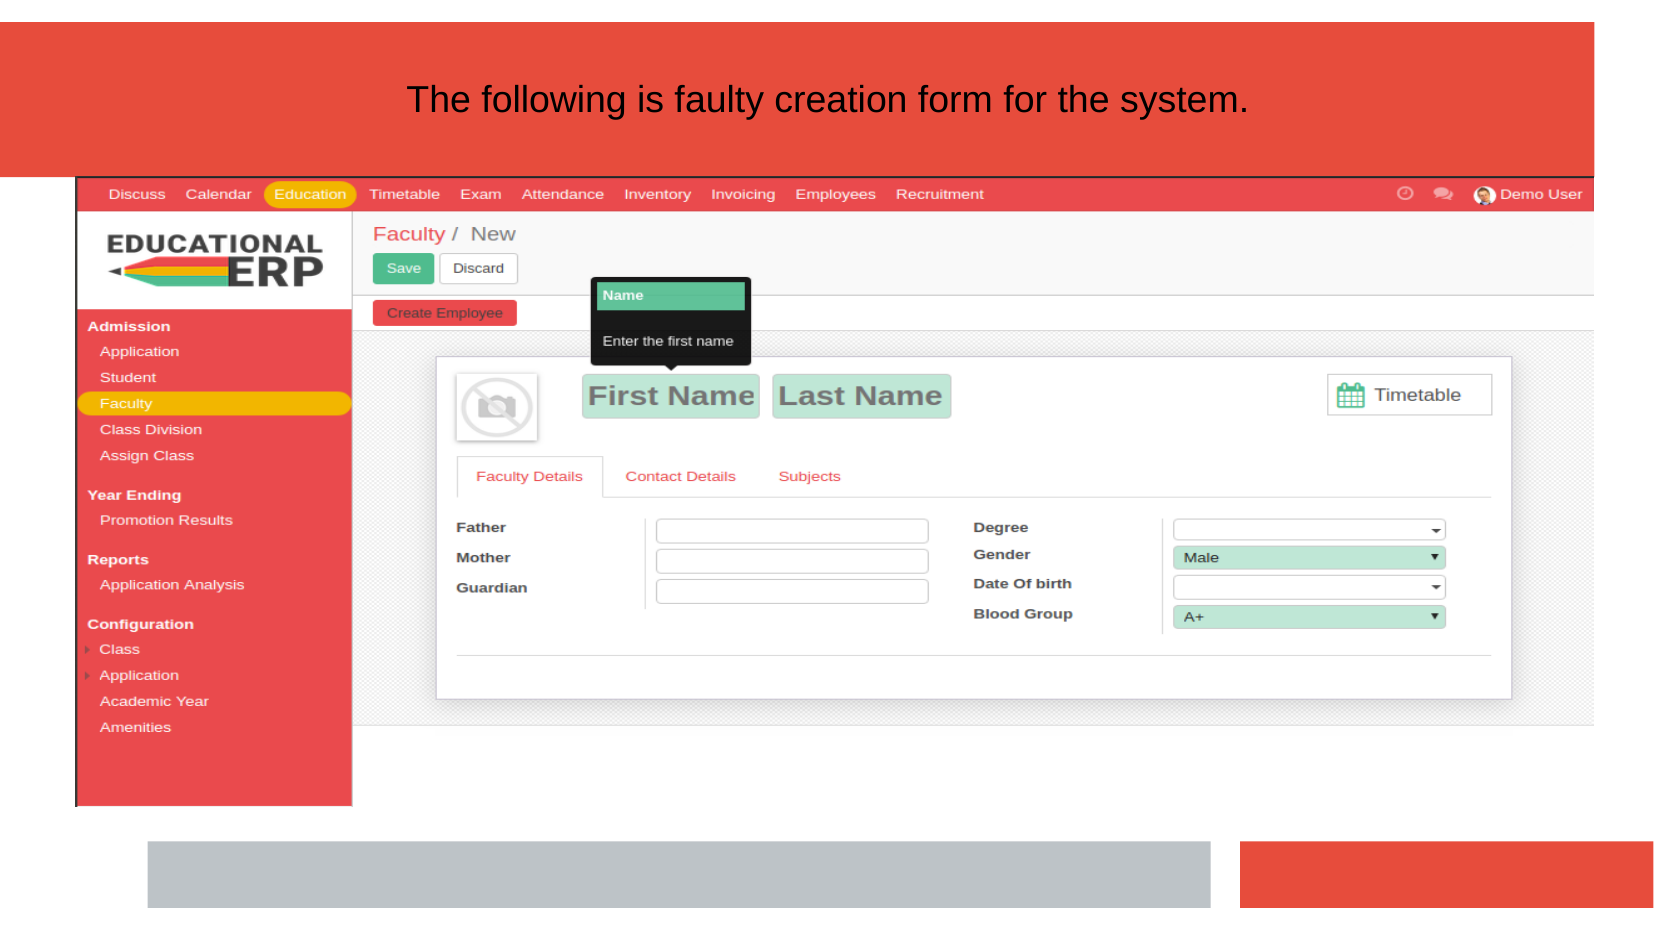

The following is faulty creation form for the system.